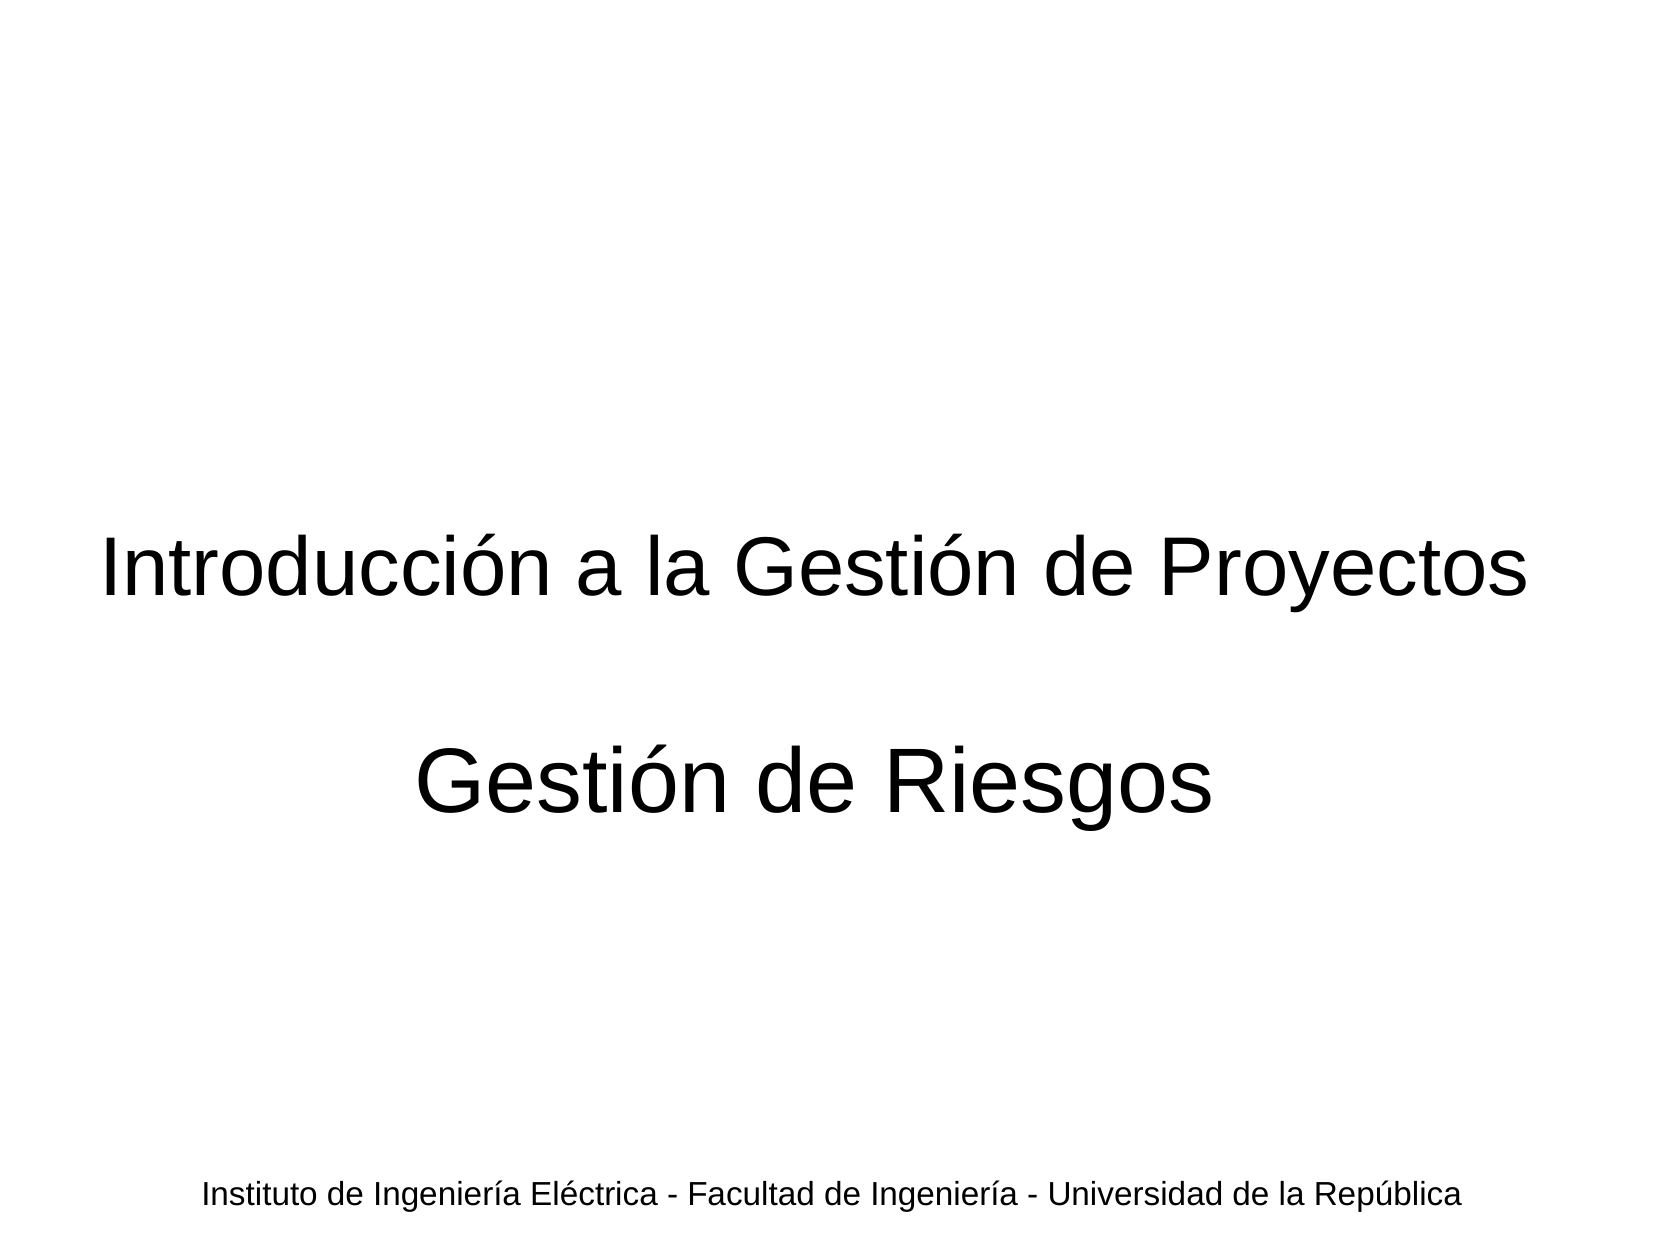

Introducción a la Gestión de Proyectos
Gestión de Riesgos
Instituto de Ingeniería Eléctrica - Facultad de Ingeniería - Universidad de la República